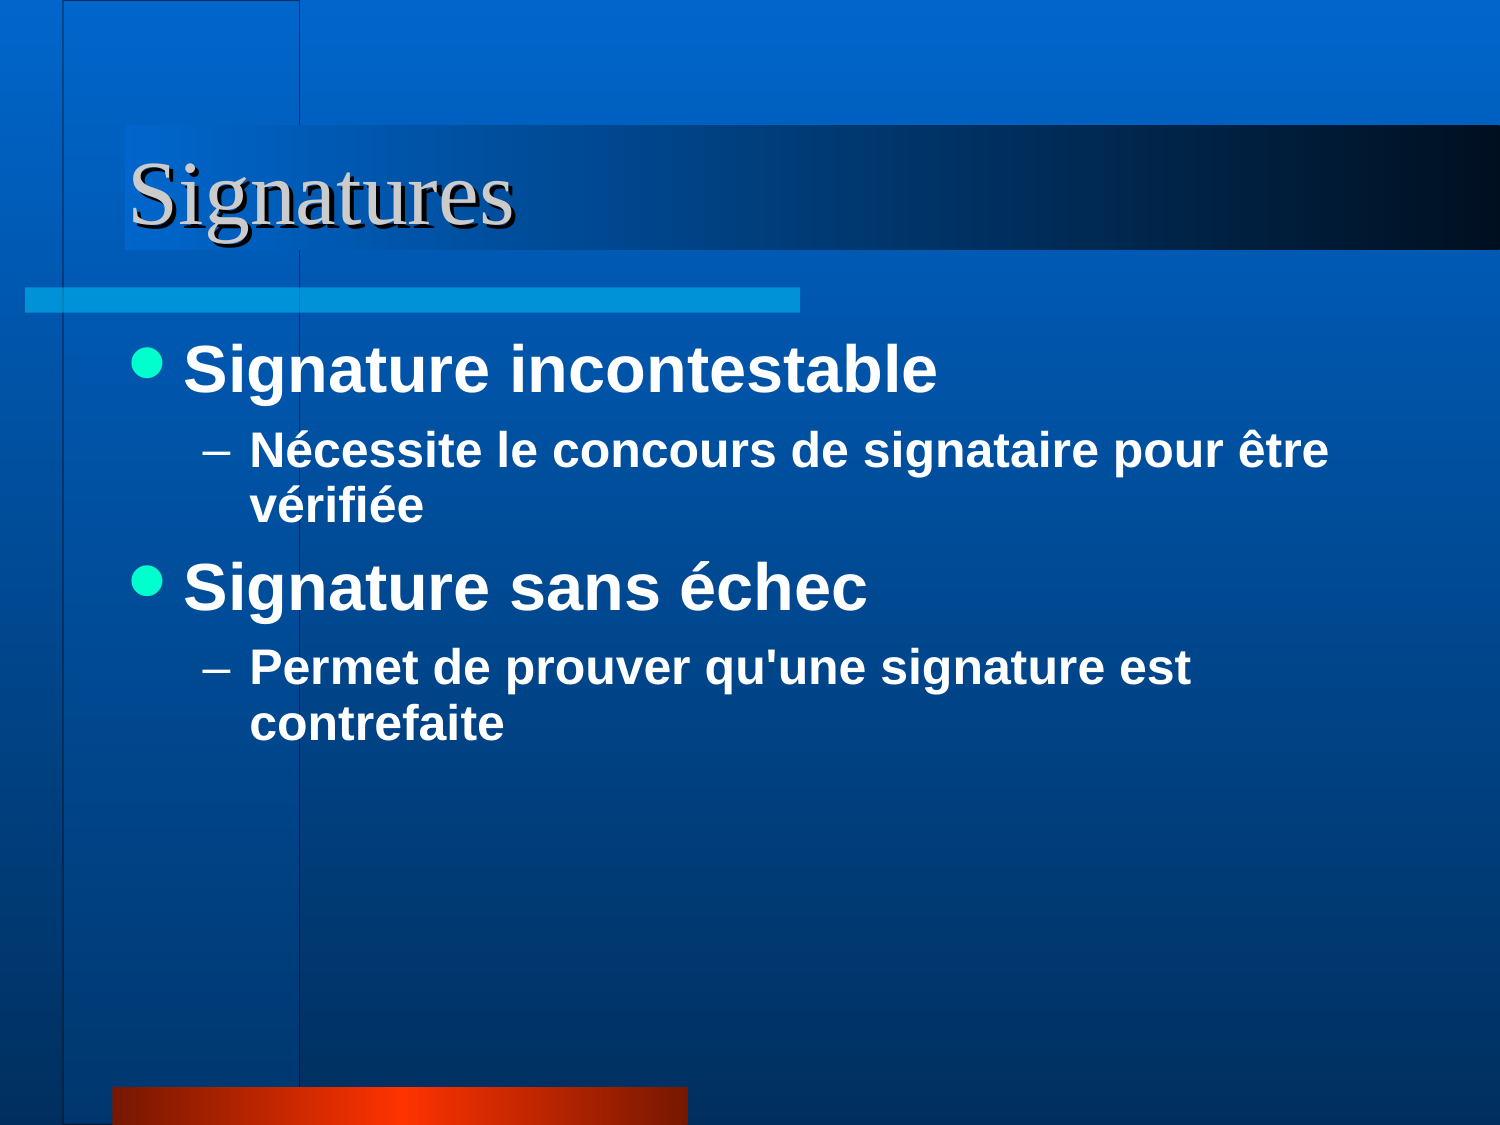

# Signatures
Signature incontestable
Nécessite le concours de signataire pour être vérifiée
Signature sans échec
Permet de prouver qu'une signature est contrefaite